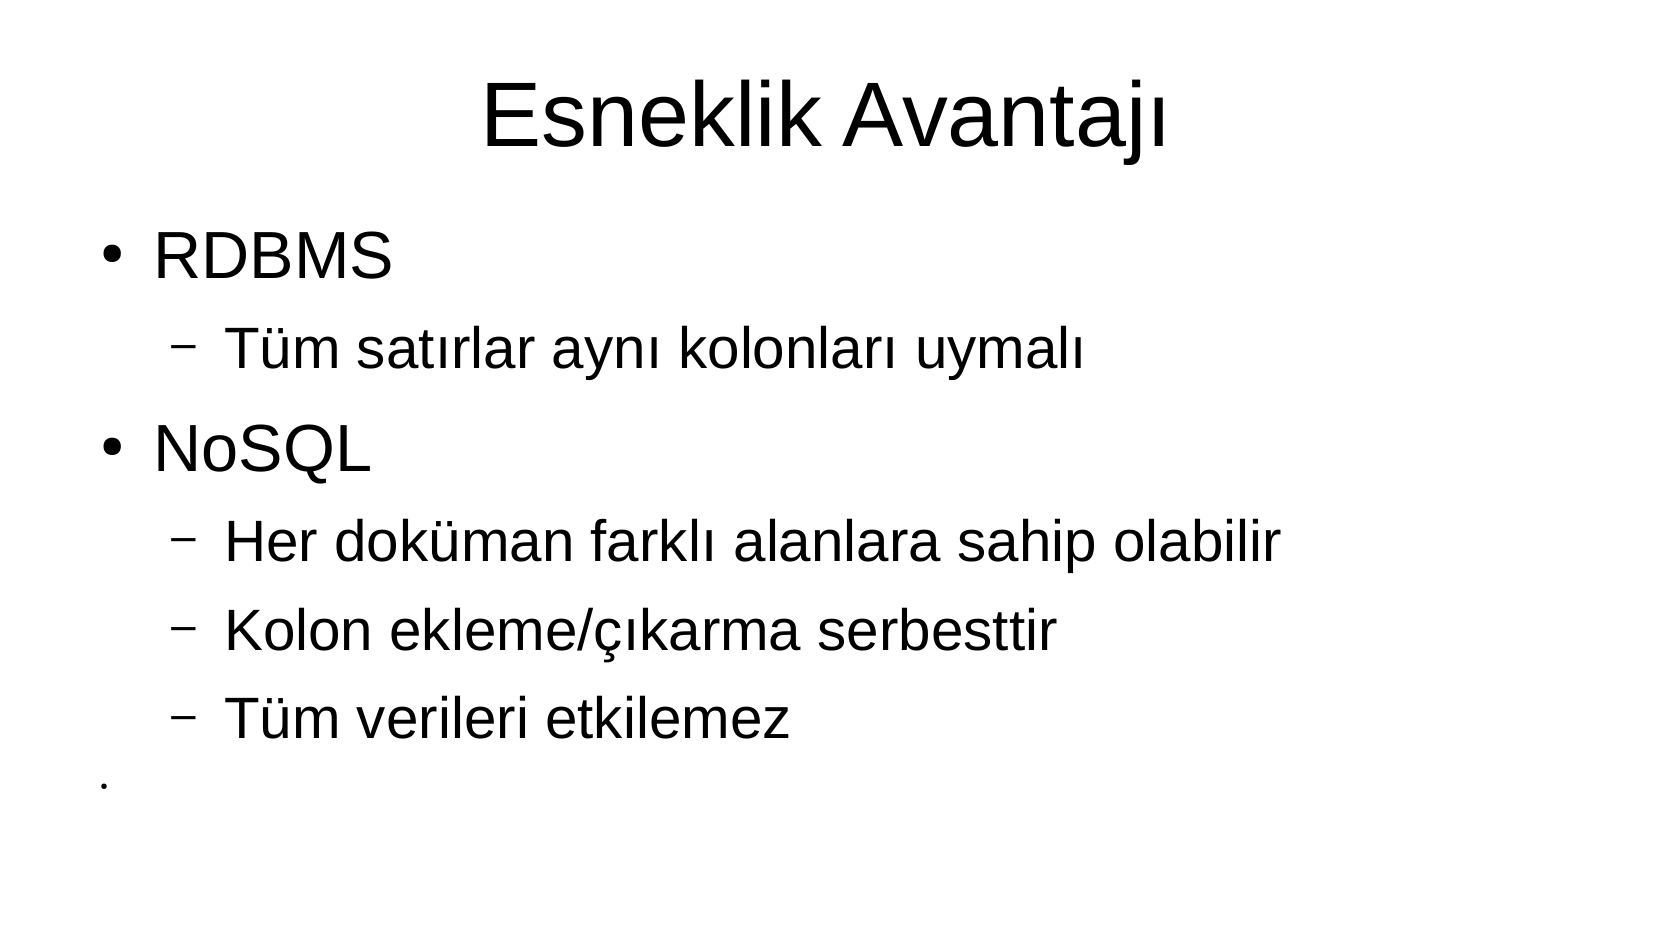

# Esneklik Avantajı
RDBMS
Tüm satırlar aynı kolonları uymalı
NoSQL
Her doküman farklı alanlara sahip olabilir
Kolon ekleme/çıkarma serbesttir
Tüm verileri etkilemez